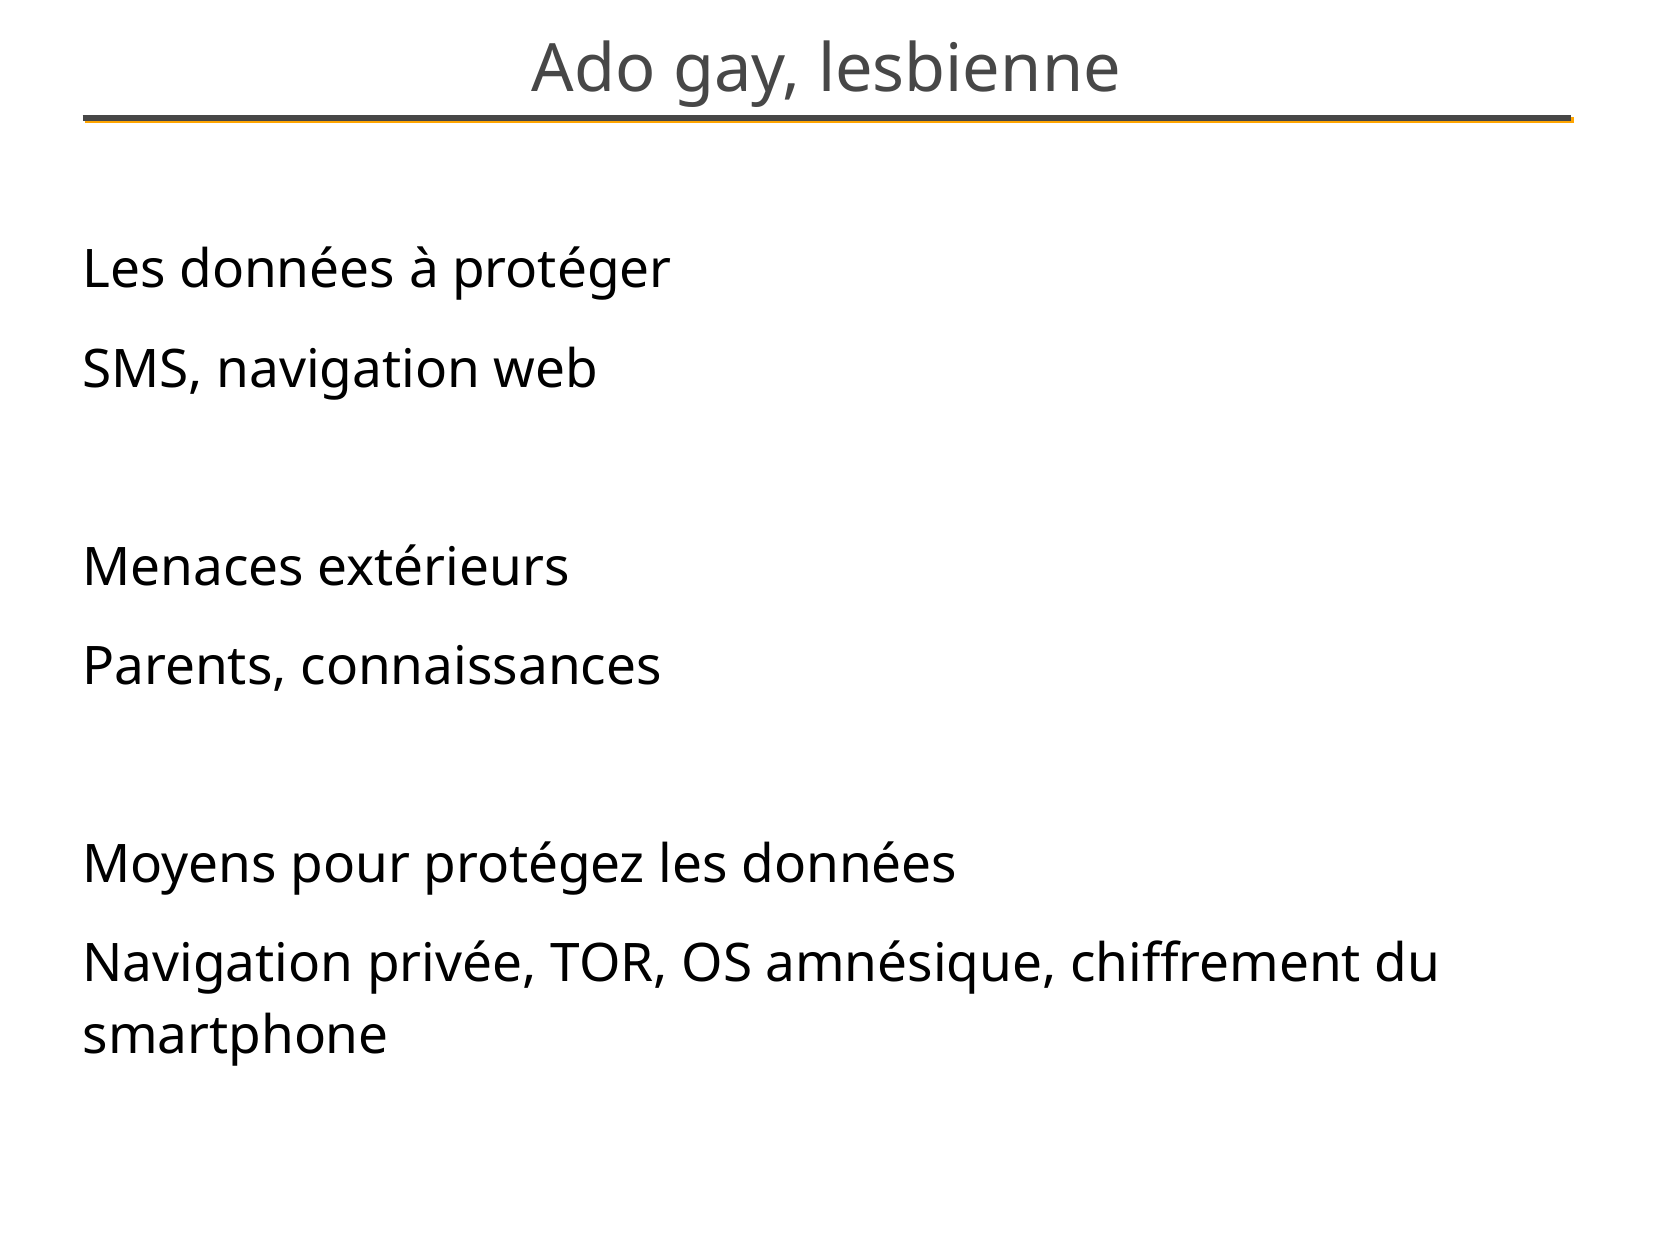

# Ado gay, lesbienne
Les données à protéger
SMS, navigation web
Menaces extérieurs
Parents, connaissances
Moyens pour protégez les données
Navigation privée, TOR, OS amnésique, chiffrement du smartphone